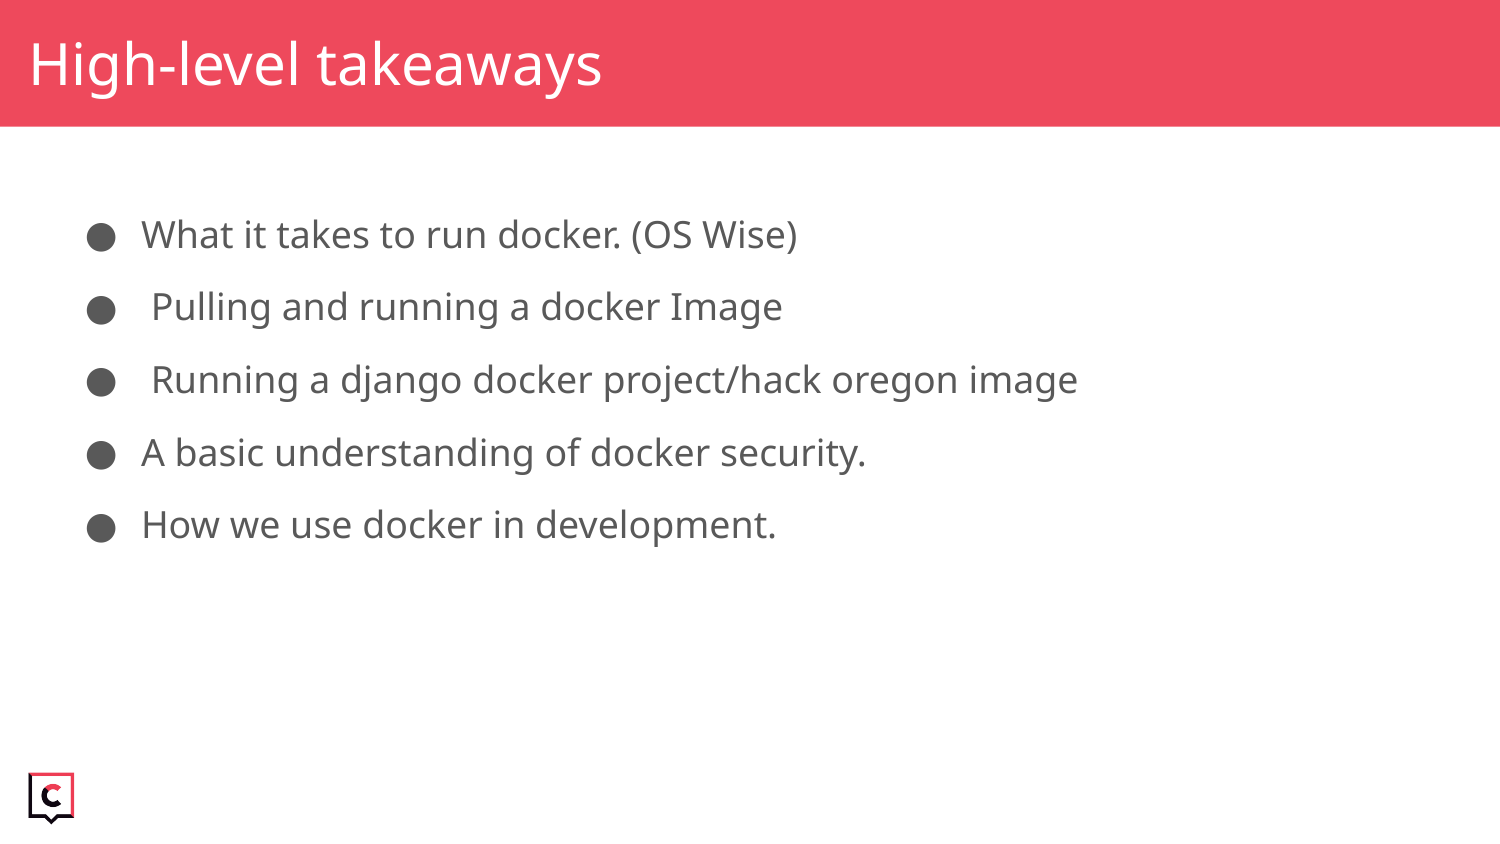

# High-level takeaways
What it takes to run docker. (OS Wise)
 Pulling and running a docker Image
 Running a django docker project/hack oregon image
A basic understanding of docker security.
How we use docker in development.